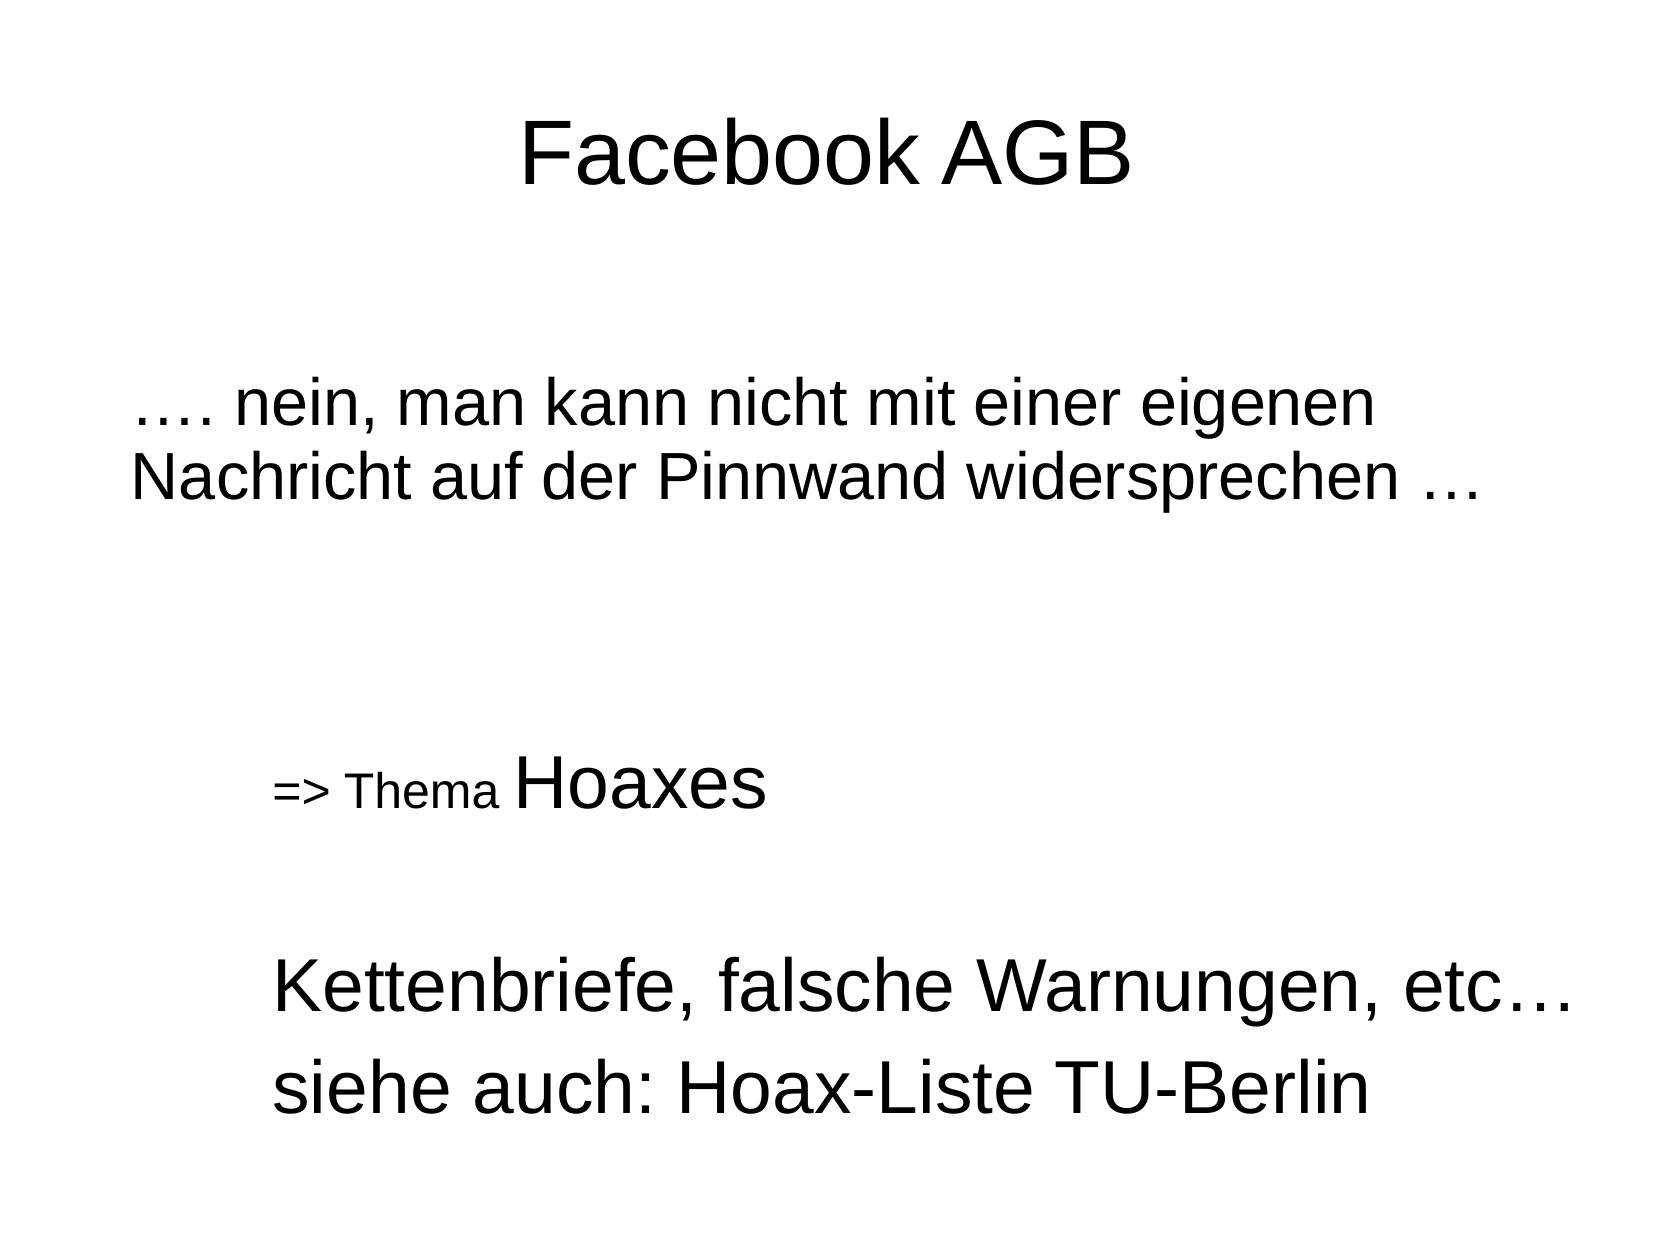

# Facebook AGB
…. nein, man kann nicht mit einer eigenen Nachricht auf der Pinnwand widersprechen …
=> Thema Hoaxes
Kettenbriefe, falsche Warnungen, etc…
siehe auch: Hoax-Liste TU-Berlin